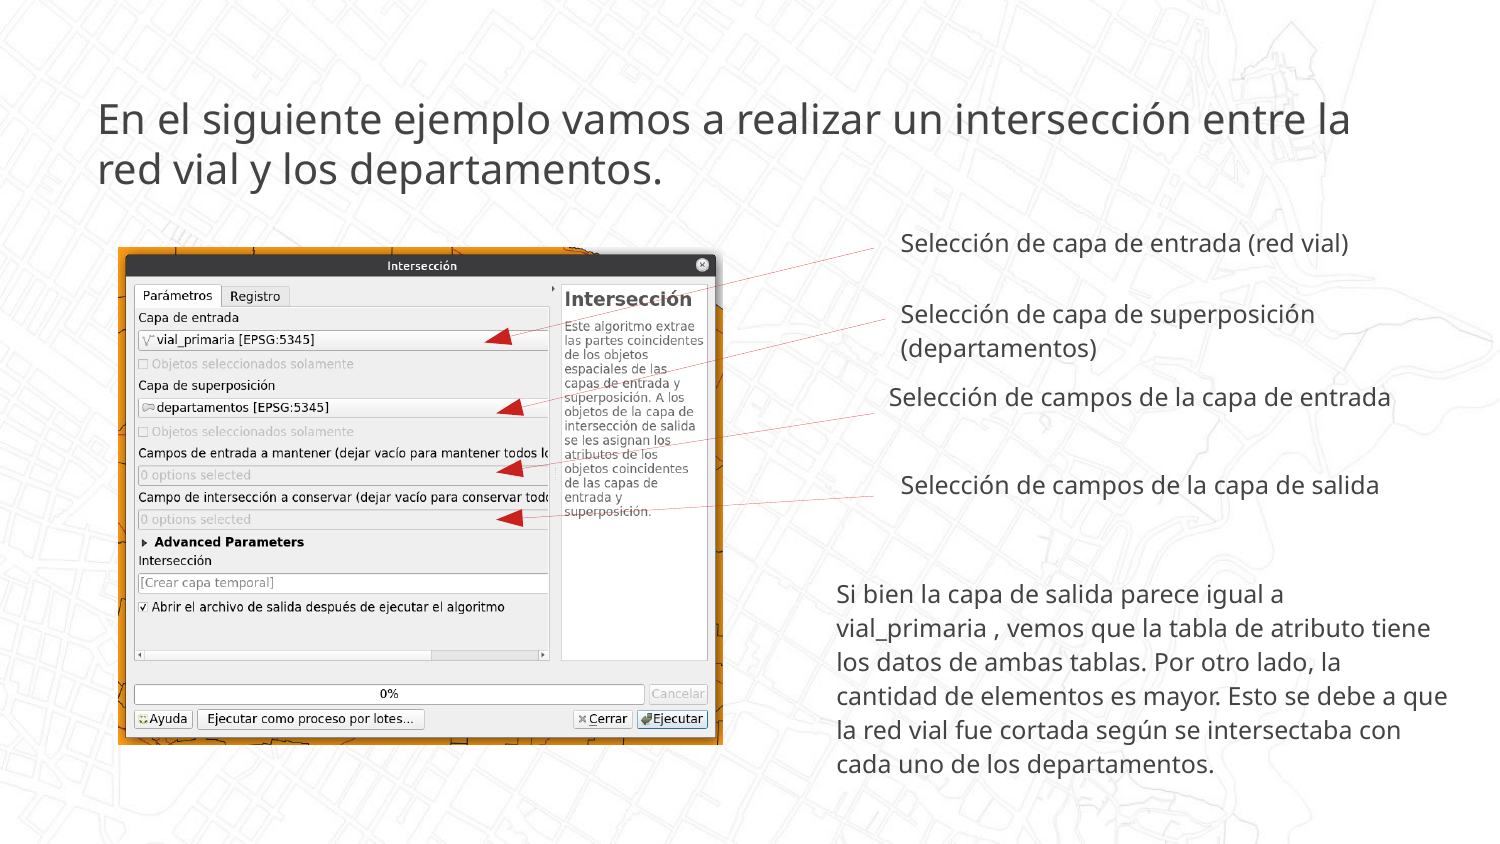

En el siguiente ejemplo vamos a realizar un intersección entre la red vial y los departamentos.
Selección de capa de entrada (red vial)
Selección de capa de superposición (departamentos)
Selección de campos de la capa de entrada
Selección de campos de la capa de salida
Si bien la capa de salida parece igual a vial_primaria , vemos que la tabla de atributo tiene los datos de ambas tablas. Por otro lado, la cantidad de elementos es mayor. Esto se debe a que la red vial fue cortada según se intersectaba con cada uno de los departamentos.